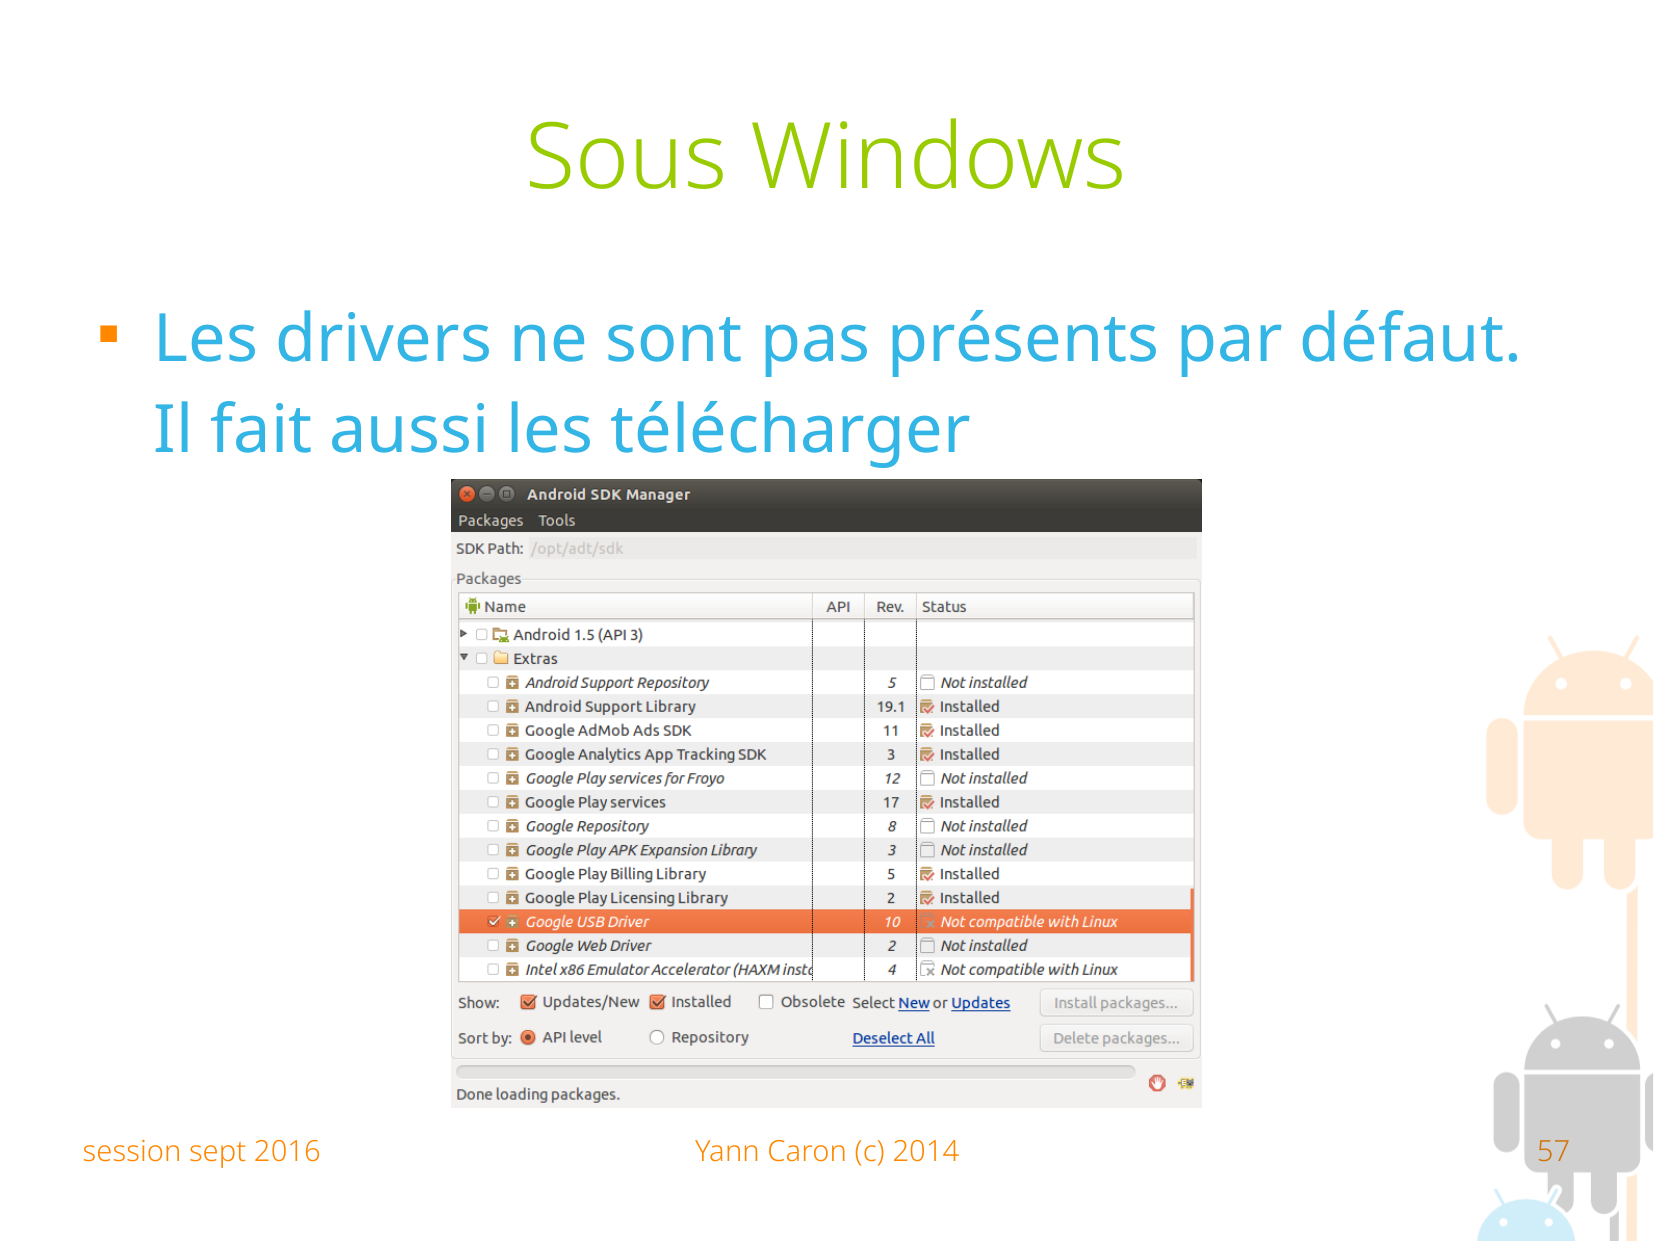

# Sous Windows
Les drivers ne sont pas présents par défaut. Il fait aussi les télécharger
session sept 2016
Yann Caron (c) 2014
57